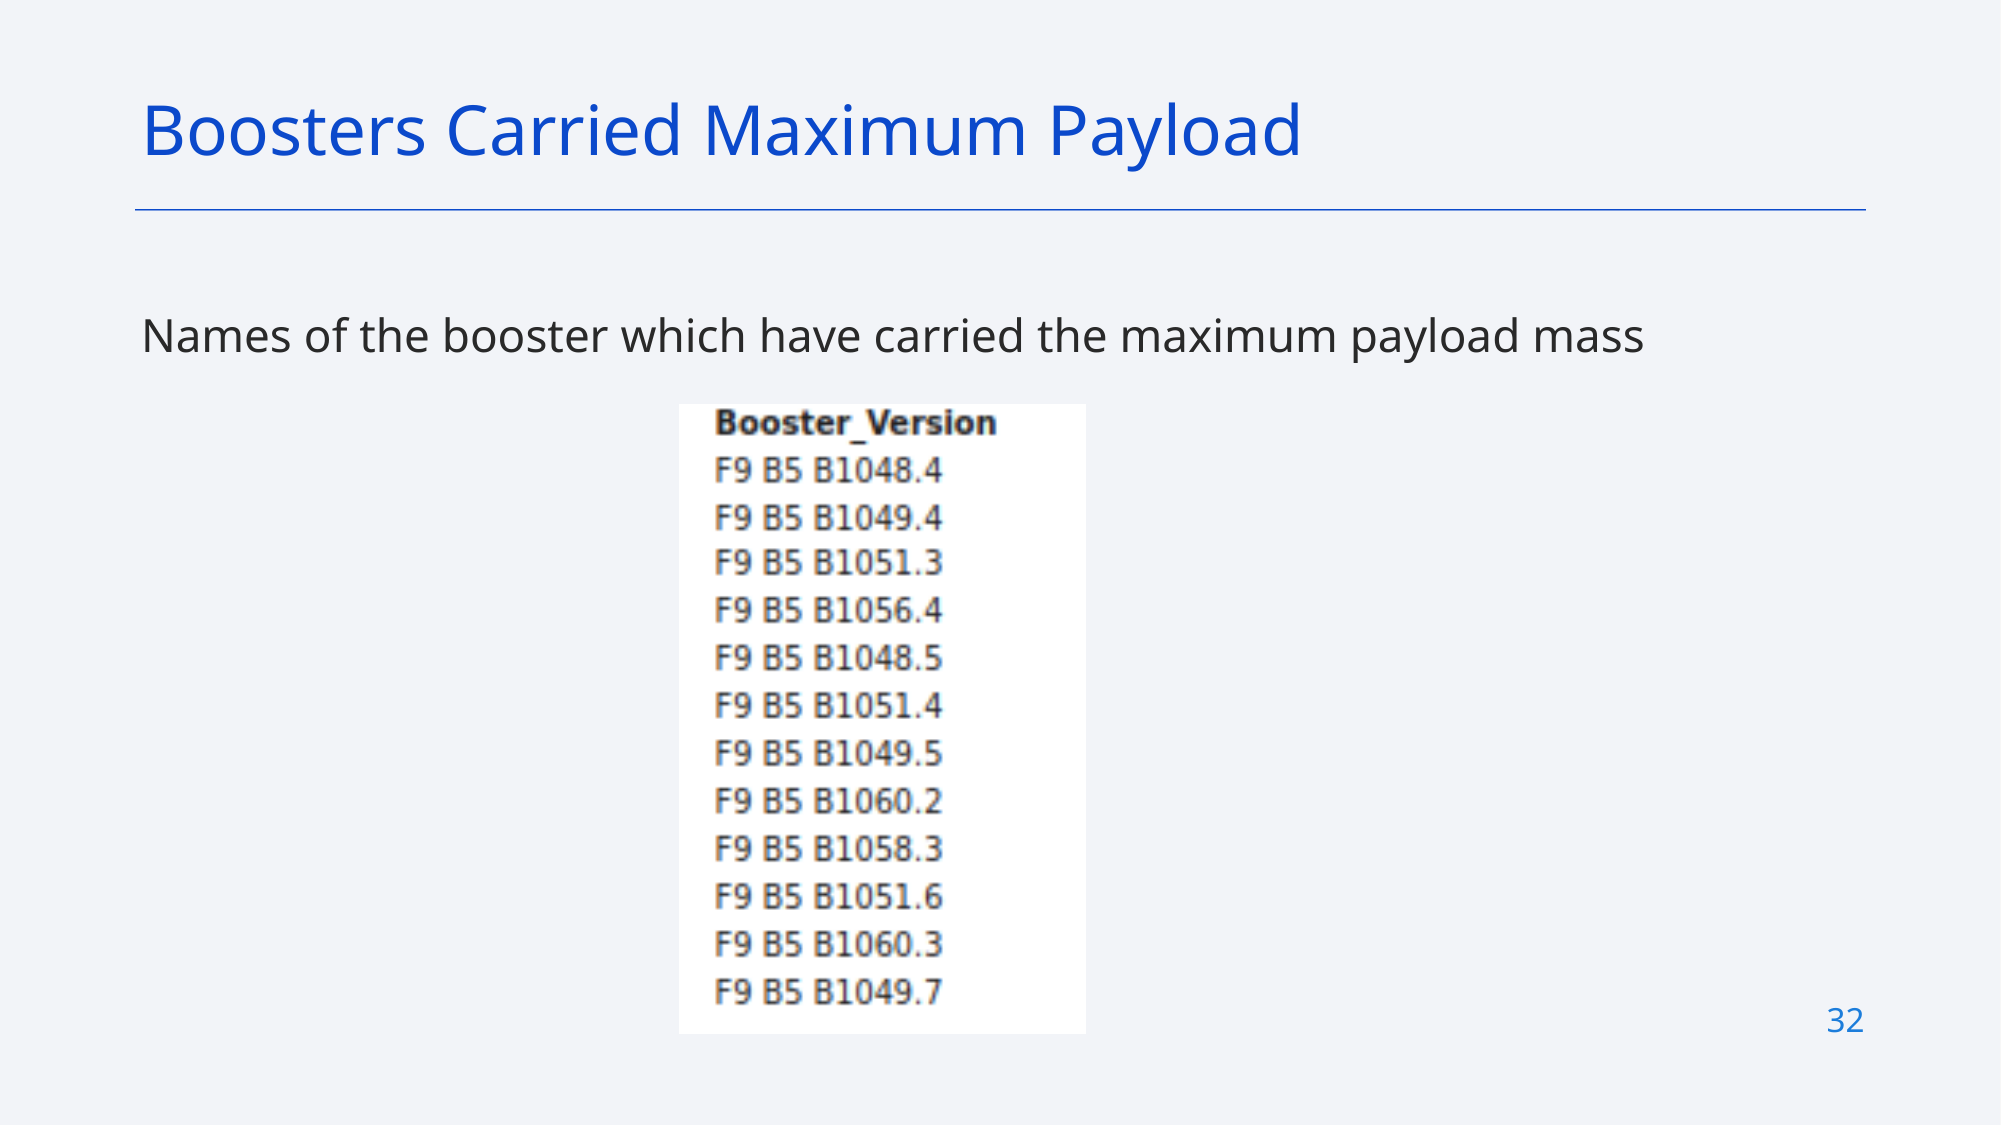

Boosters Carried Maximum Payload
# Names of the booster which have carried the maximum payload mass
32